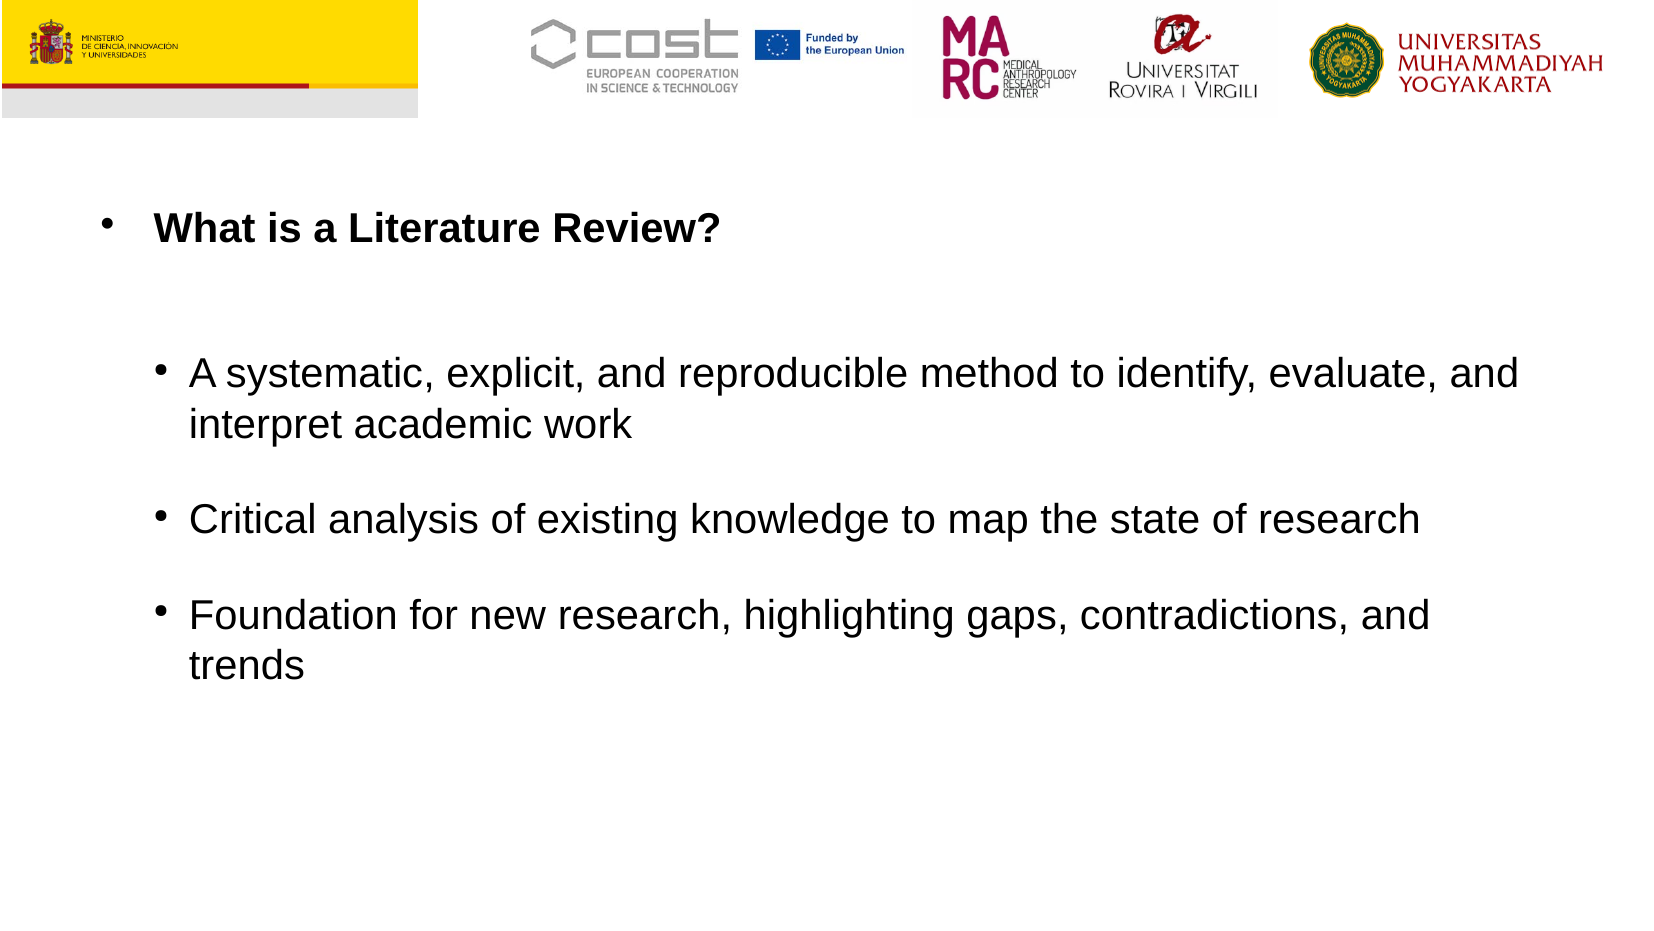

What is a Literature Review?
A systematic, explicit, and reproducible method to identify, evaluate, and interpret academic work
Critical analysis of existing knowledge to map the state of research
Foundation for new research, highlighting gaps, contradictions, and trends